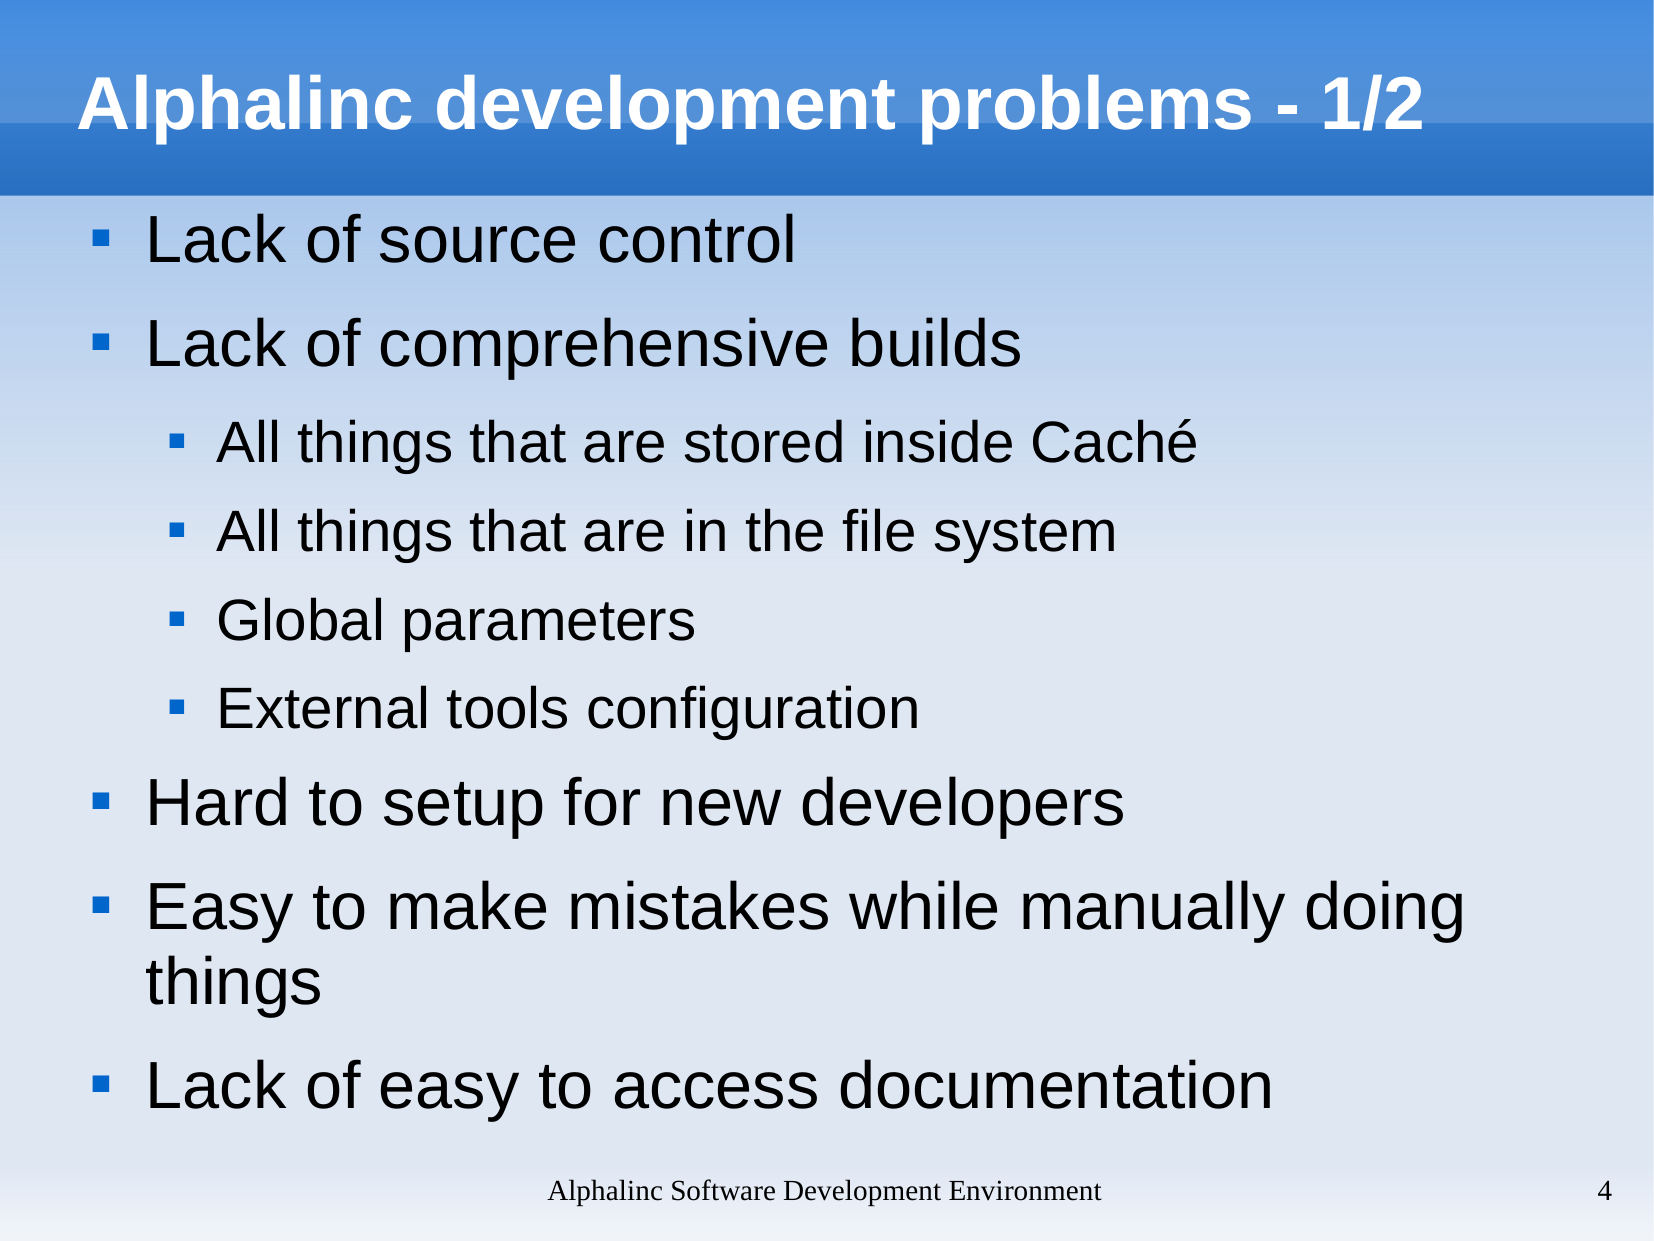

# Alphalinc development problems - 1/2
Lack of source control
Lack of comprehensive builds
All things that are stored inside Caché
All things that are in the file system
Global parameters
External tools configuration
Hard to setup for new developers
Easy to make mistakes while manually doing things
Lack of easy to access documentation
Alphalinc Software Development Environment
4